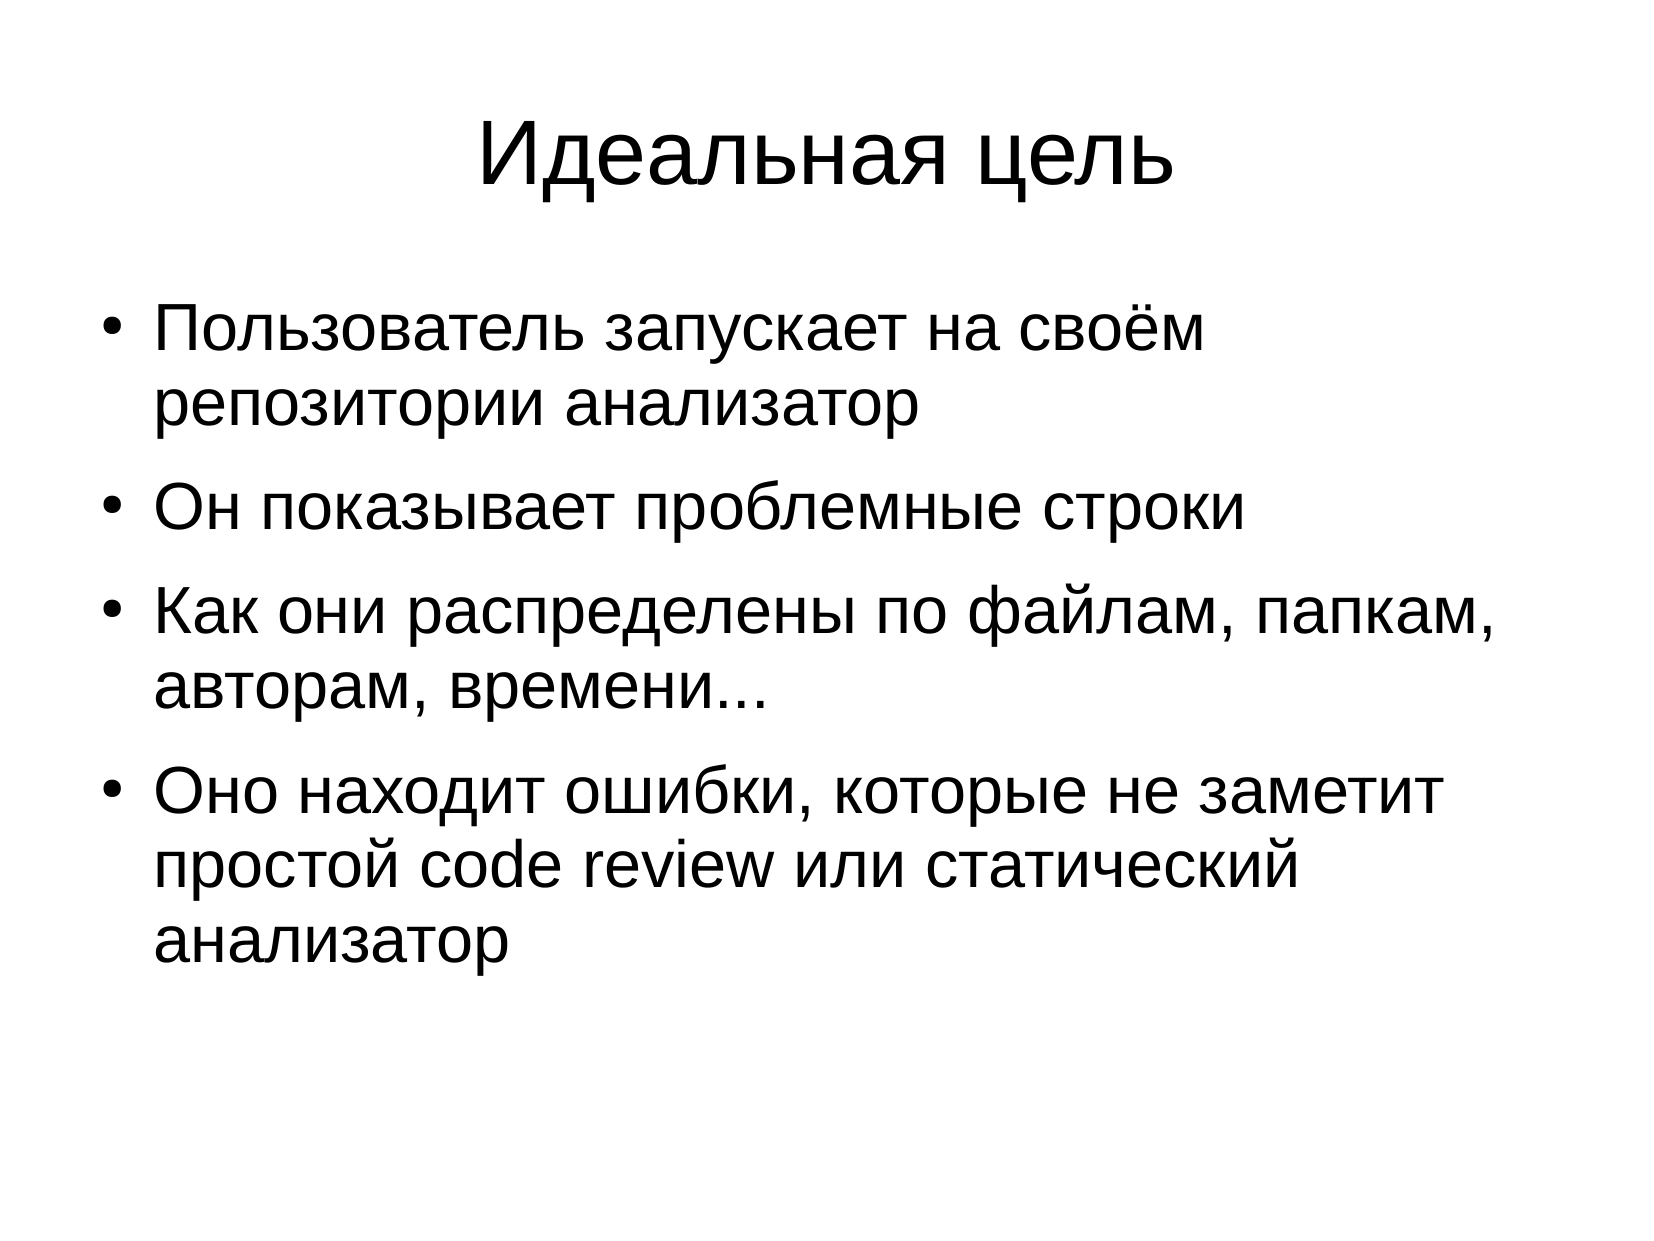

# Идеальная цель
Пользователь запускает на своём репозитории анализатор
Он показывает проблемные строки
Как они распределены по файлам, папкам, авторам, времени...
Оно находит ошибки, которые не заметит простой code review или статический анализатор